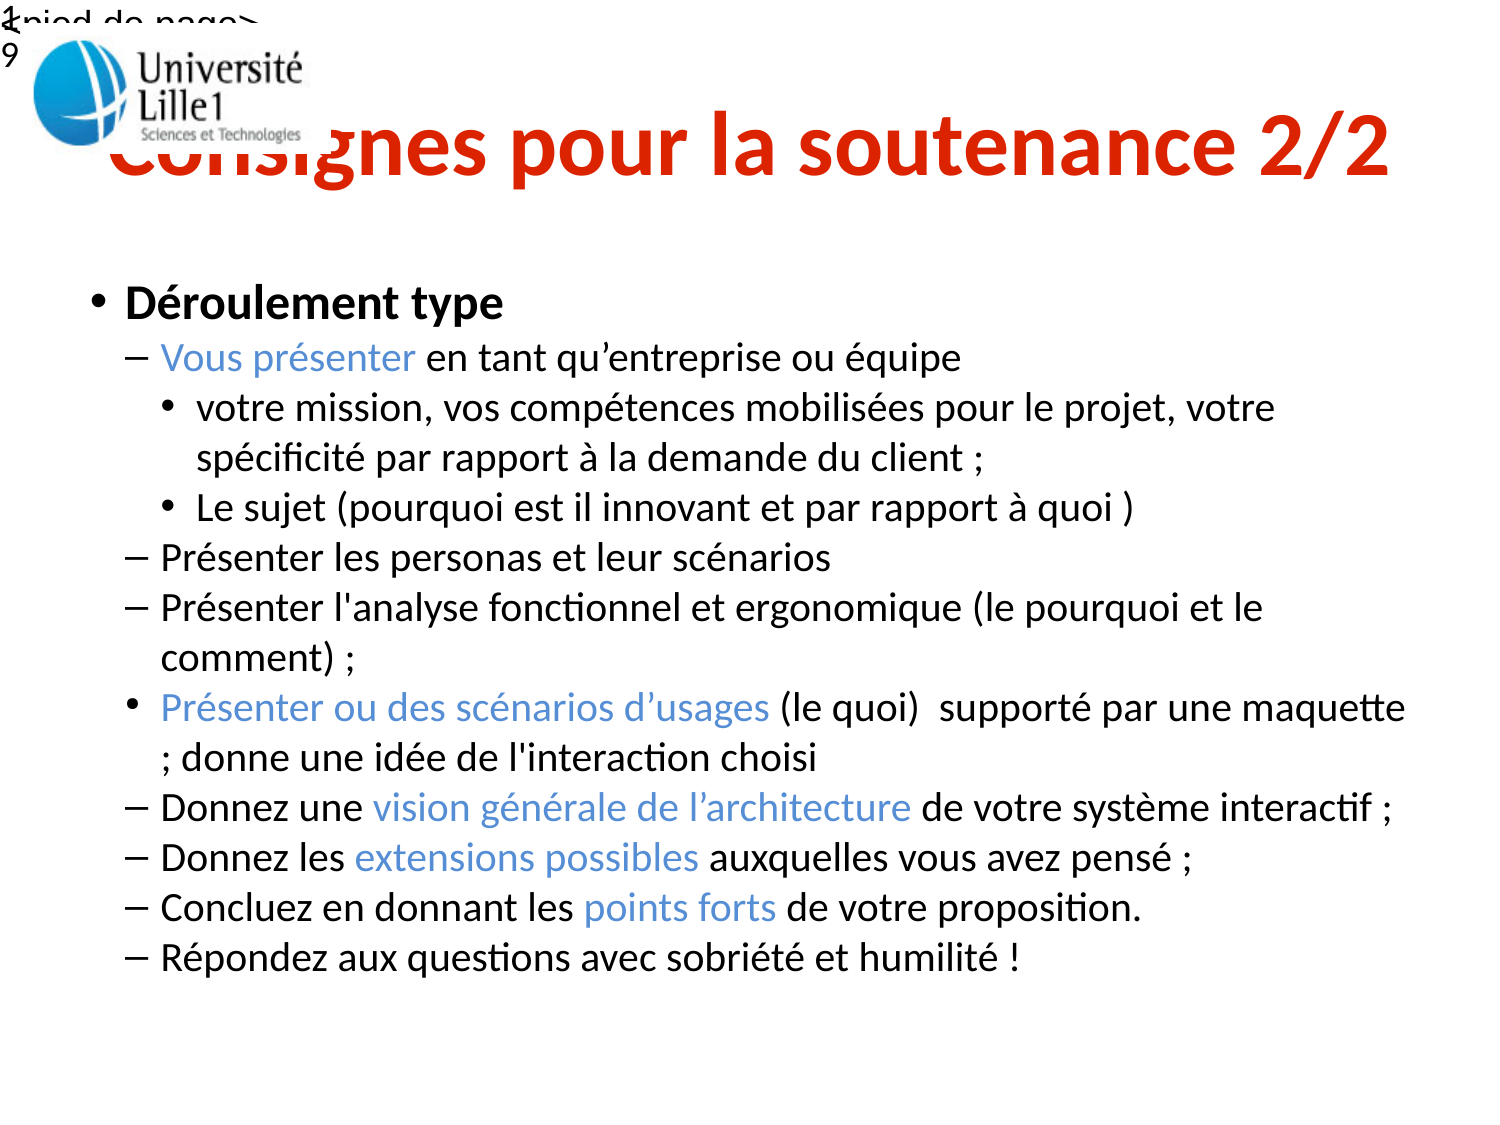

<pied de page>
Consignes pour la soutenance 2/2
Déroulement type
Vous présenter en tant qu’entreprise ou équipe
votre mission, vos compétences mobilisées pour le projet, votre spécificité par rapport à la demande du client ;
Le sujet (pourquoi est il innovant et par rapport à quoi )
Présenter les personas et leur scénarios
Présenter l'analyse fonctionnel et ergonomique (le pourquoi et le comment) ;
Présenter ou des scénarios d’usages (le quoi) supporté par une maquette ; donne une idée de l'interaction choisi
Donnez une vision générale de l’architecture de votre système interactif ;
Donnez les extensions possibles auxquelles vous avez pensé ;
Concluez en donnant les points forts de votre proposition.
Répondez aux questions avec sobriété et humilité !